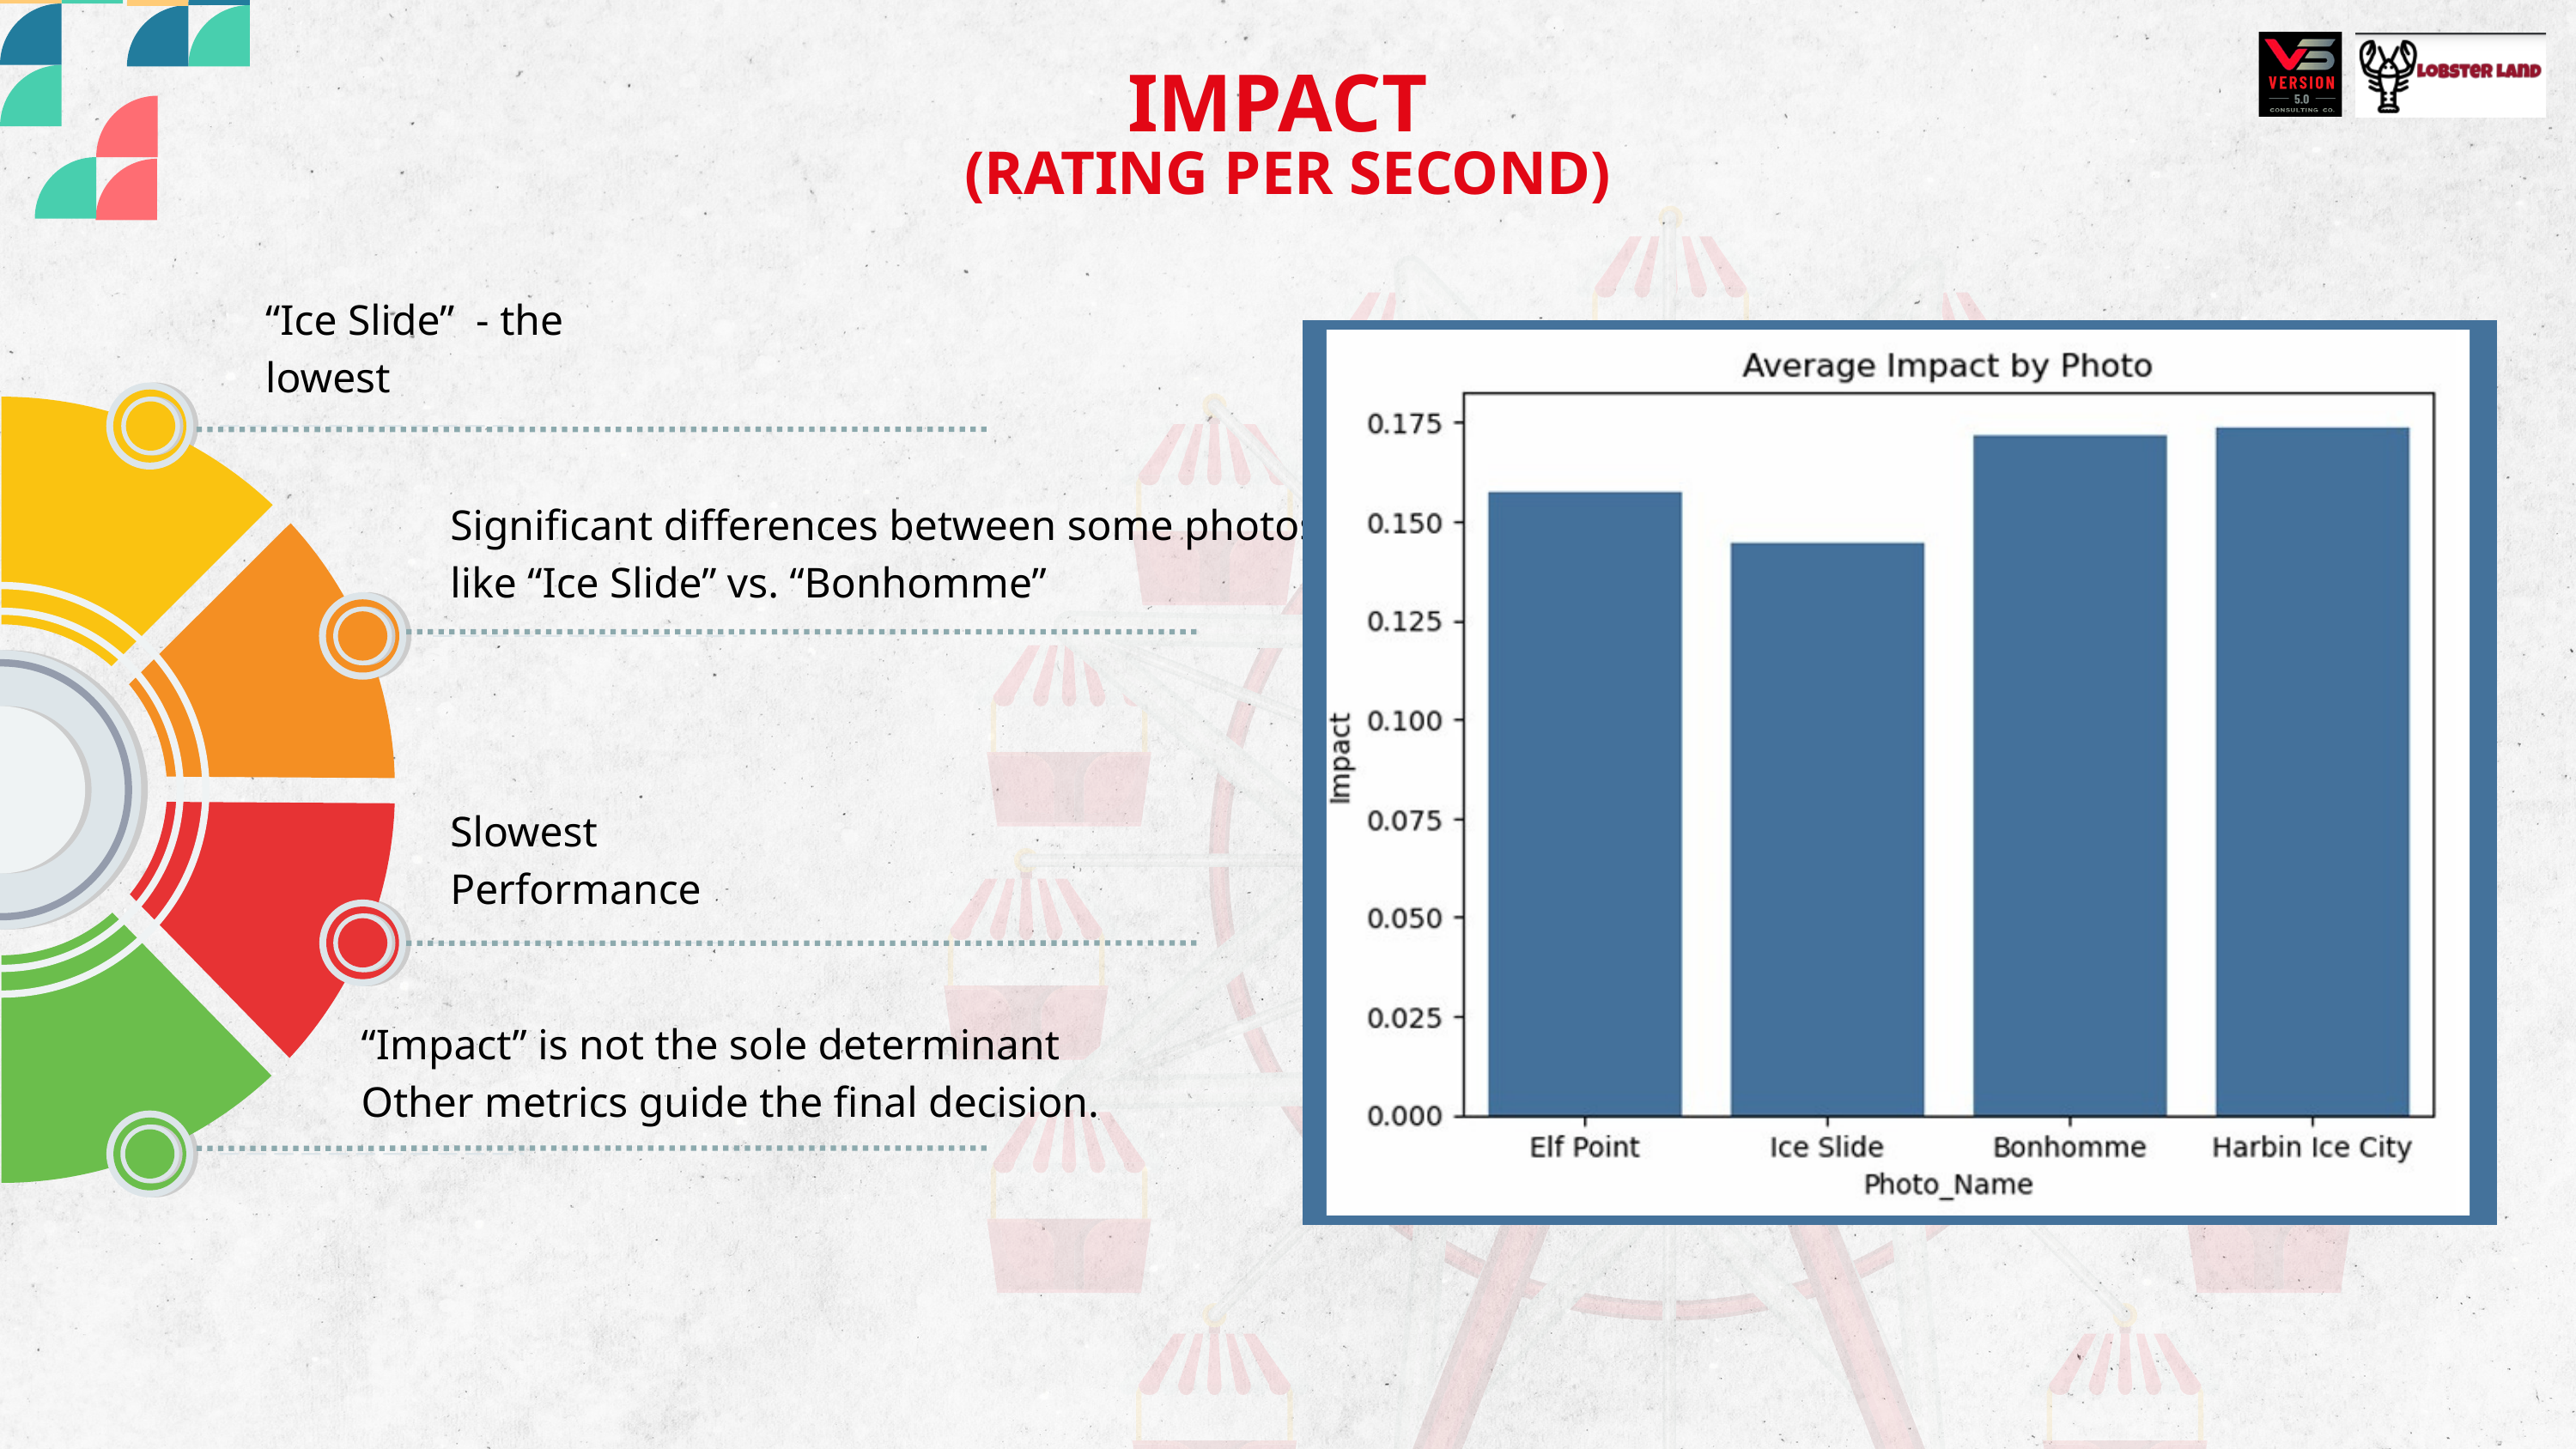

IMPACT
(RATING PER SECOND)
“Ice Slide” - the lowest
Significant differences between some photos, like “Ice Slide” vs. “Bonhomme”
Slowest Performance
“Impact” is not the sole determinant
Other metrics guide the final decision.